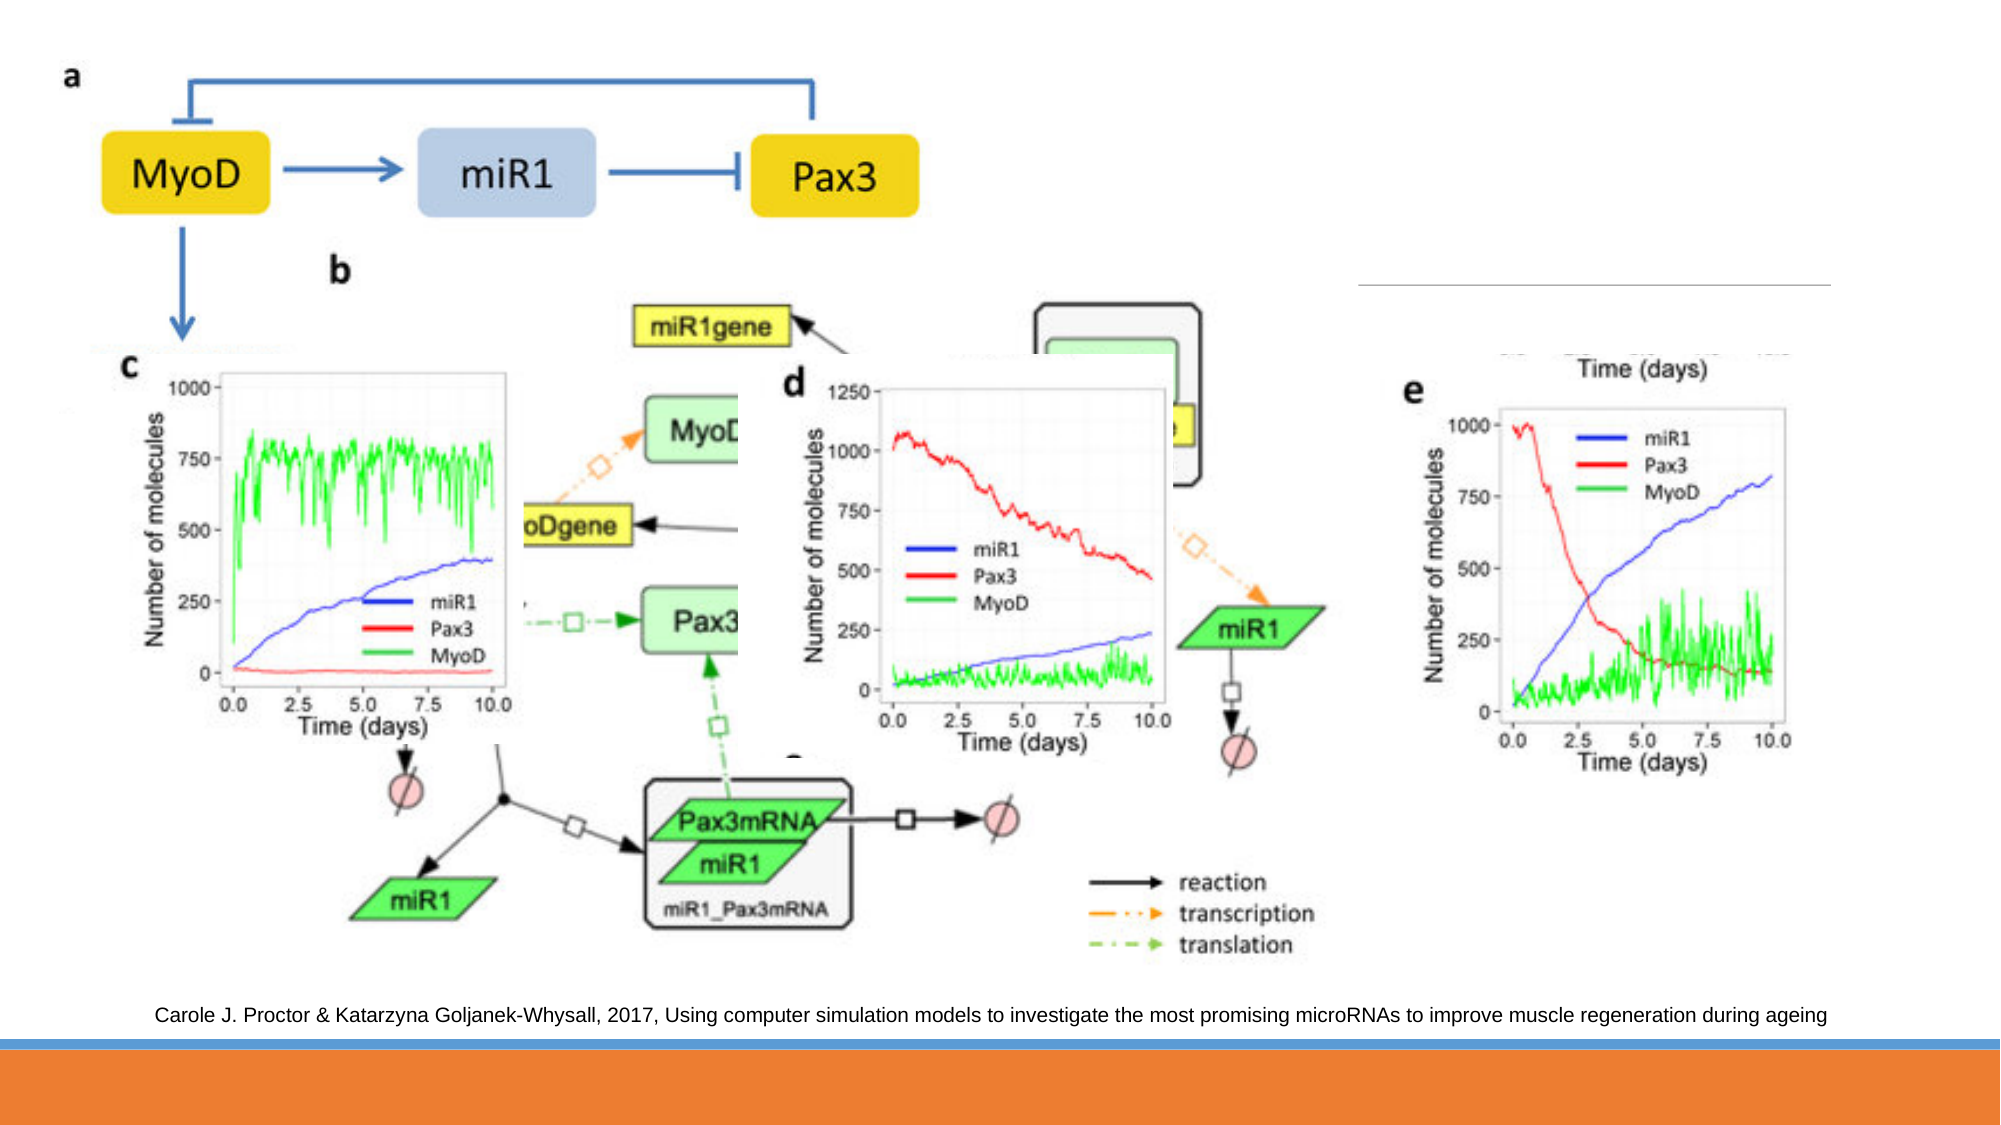

Carole J. Proctor & Katarzyna Goljanek-Whysall, 2017, Using computer simulation models to investigate the most promising microRNAs to improve muscle regeneration during ageing